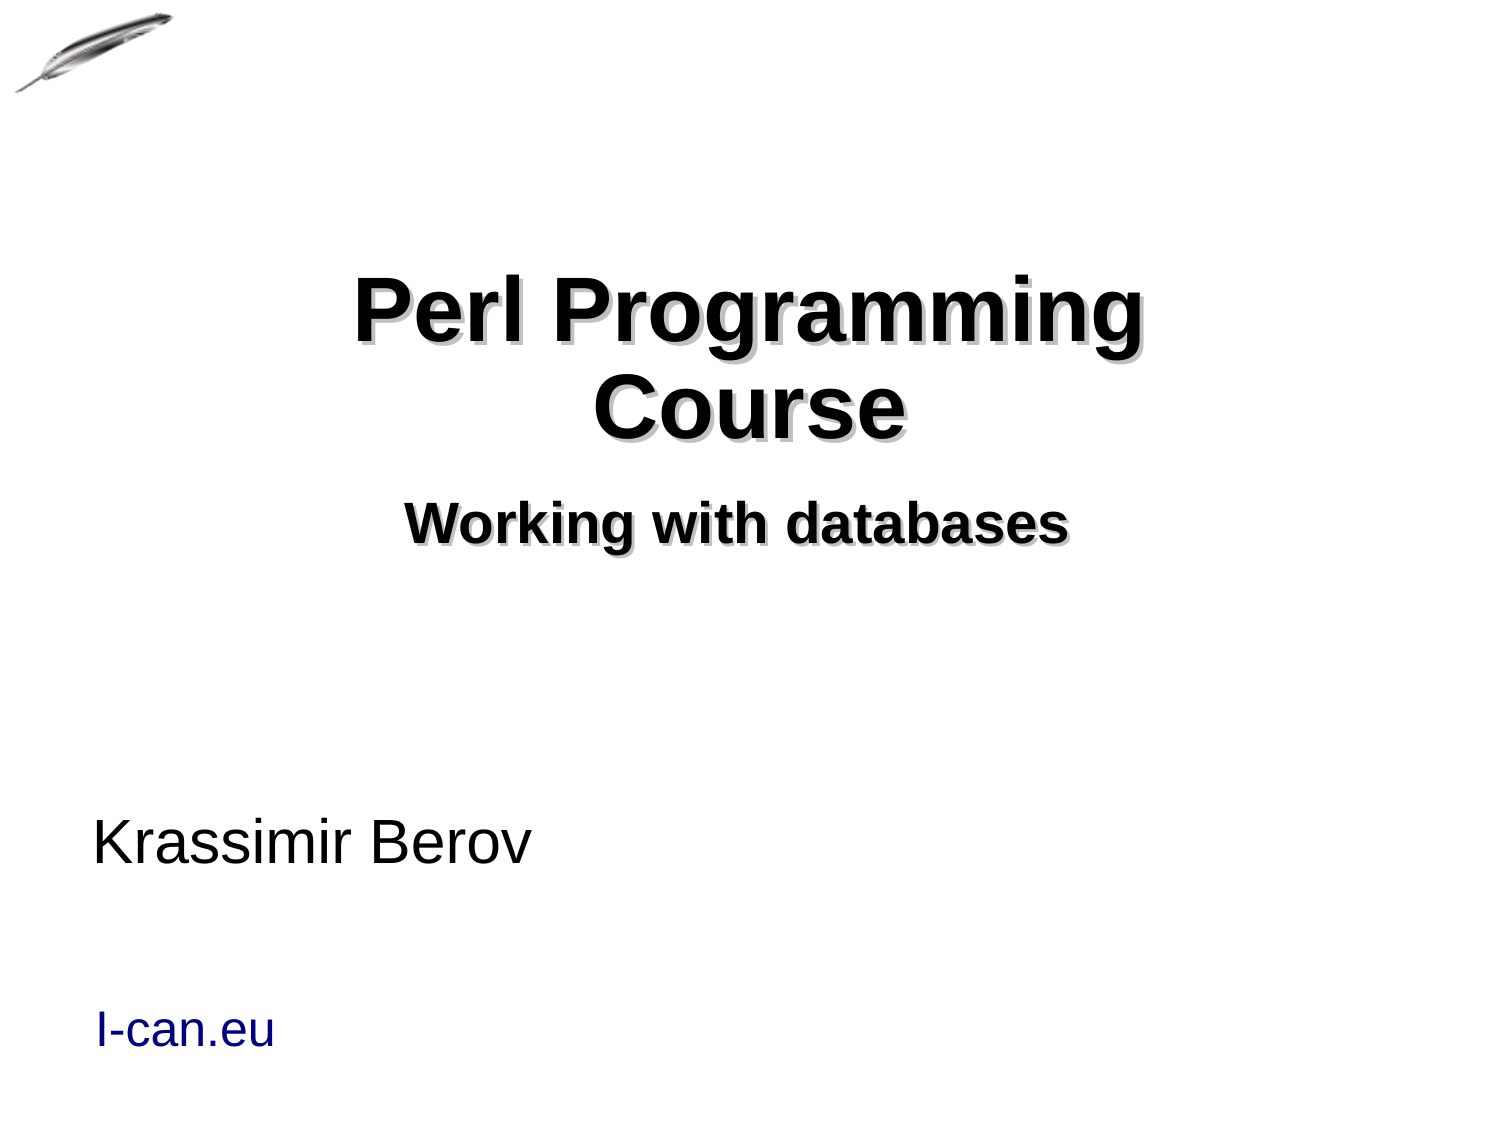

# Perl Programming Course
Working with databases
Krassimir Berov
I-can.eu